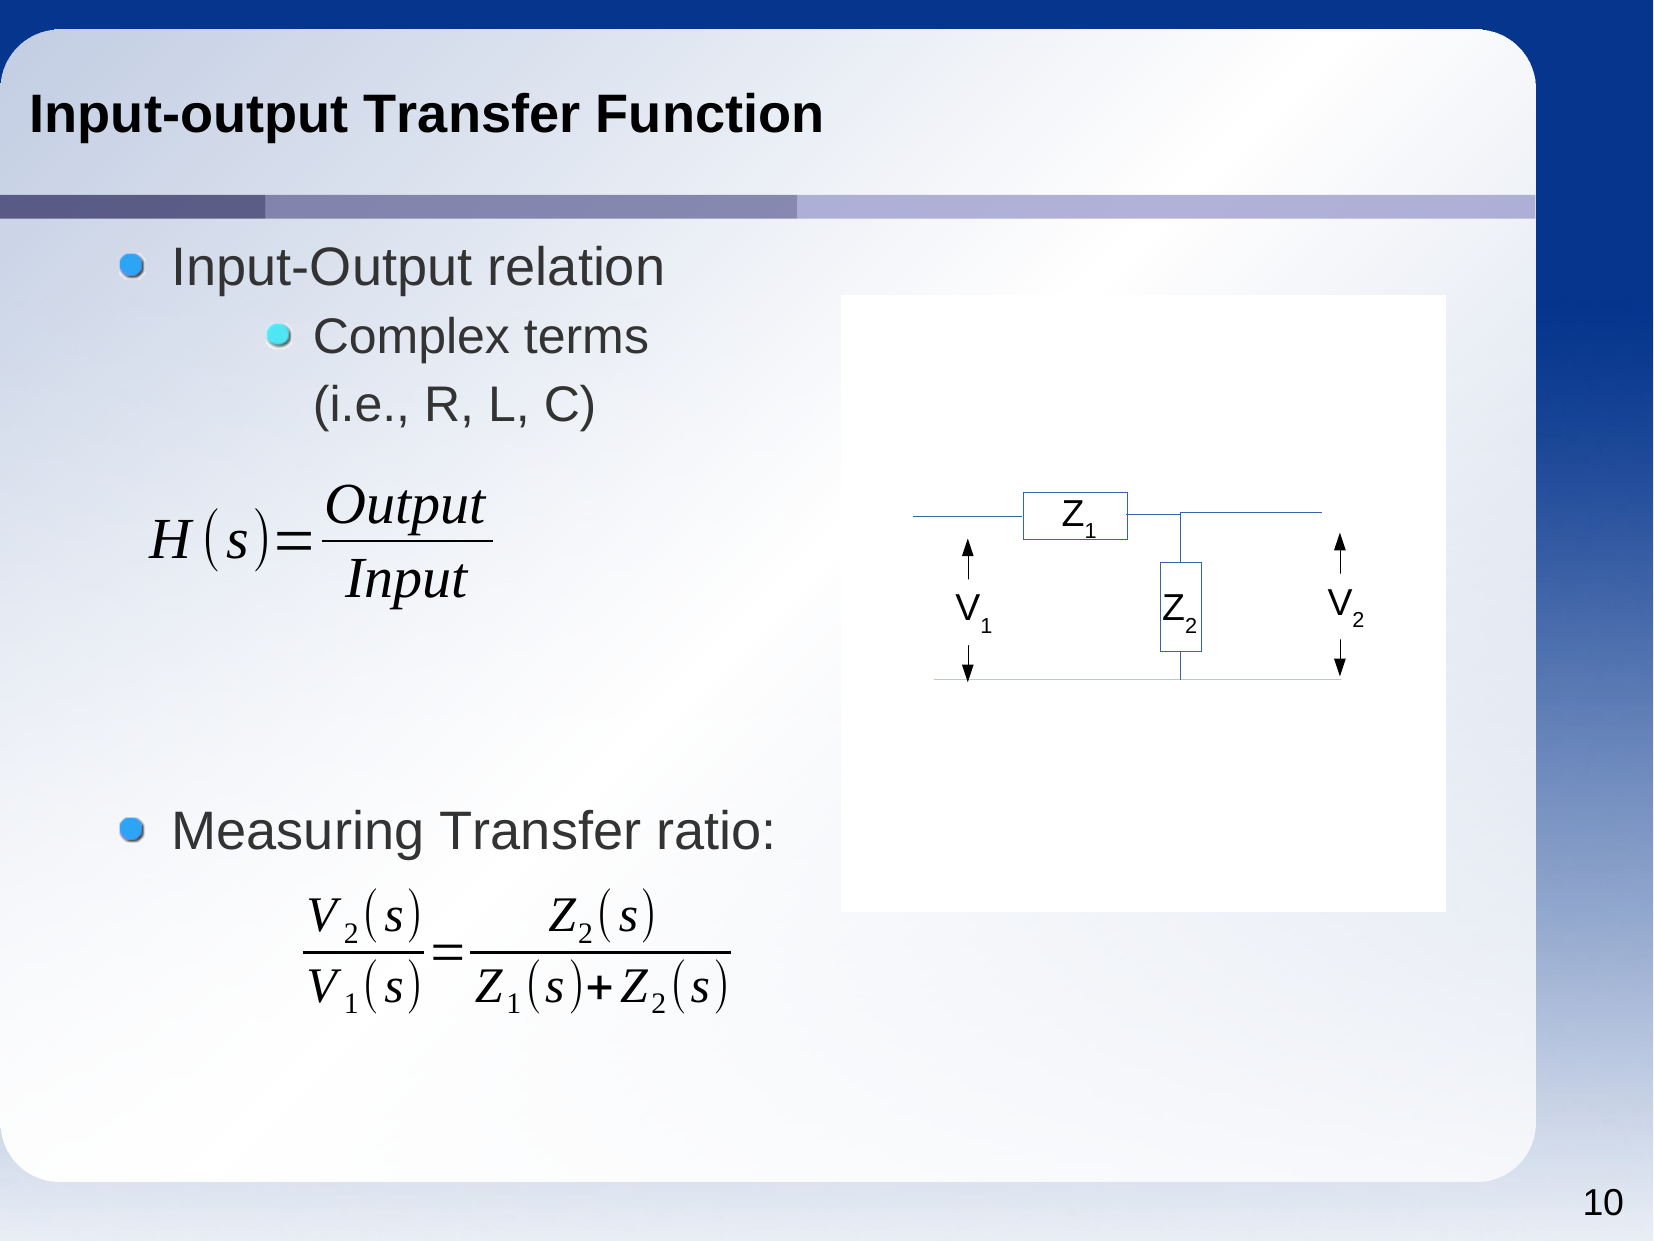

# Input-output Transfer Function
Input-Output relation
Complex terms
(i.e., R, L, C)
Measuring Transfer ratio:
10